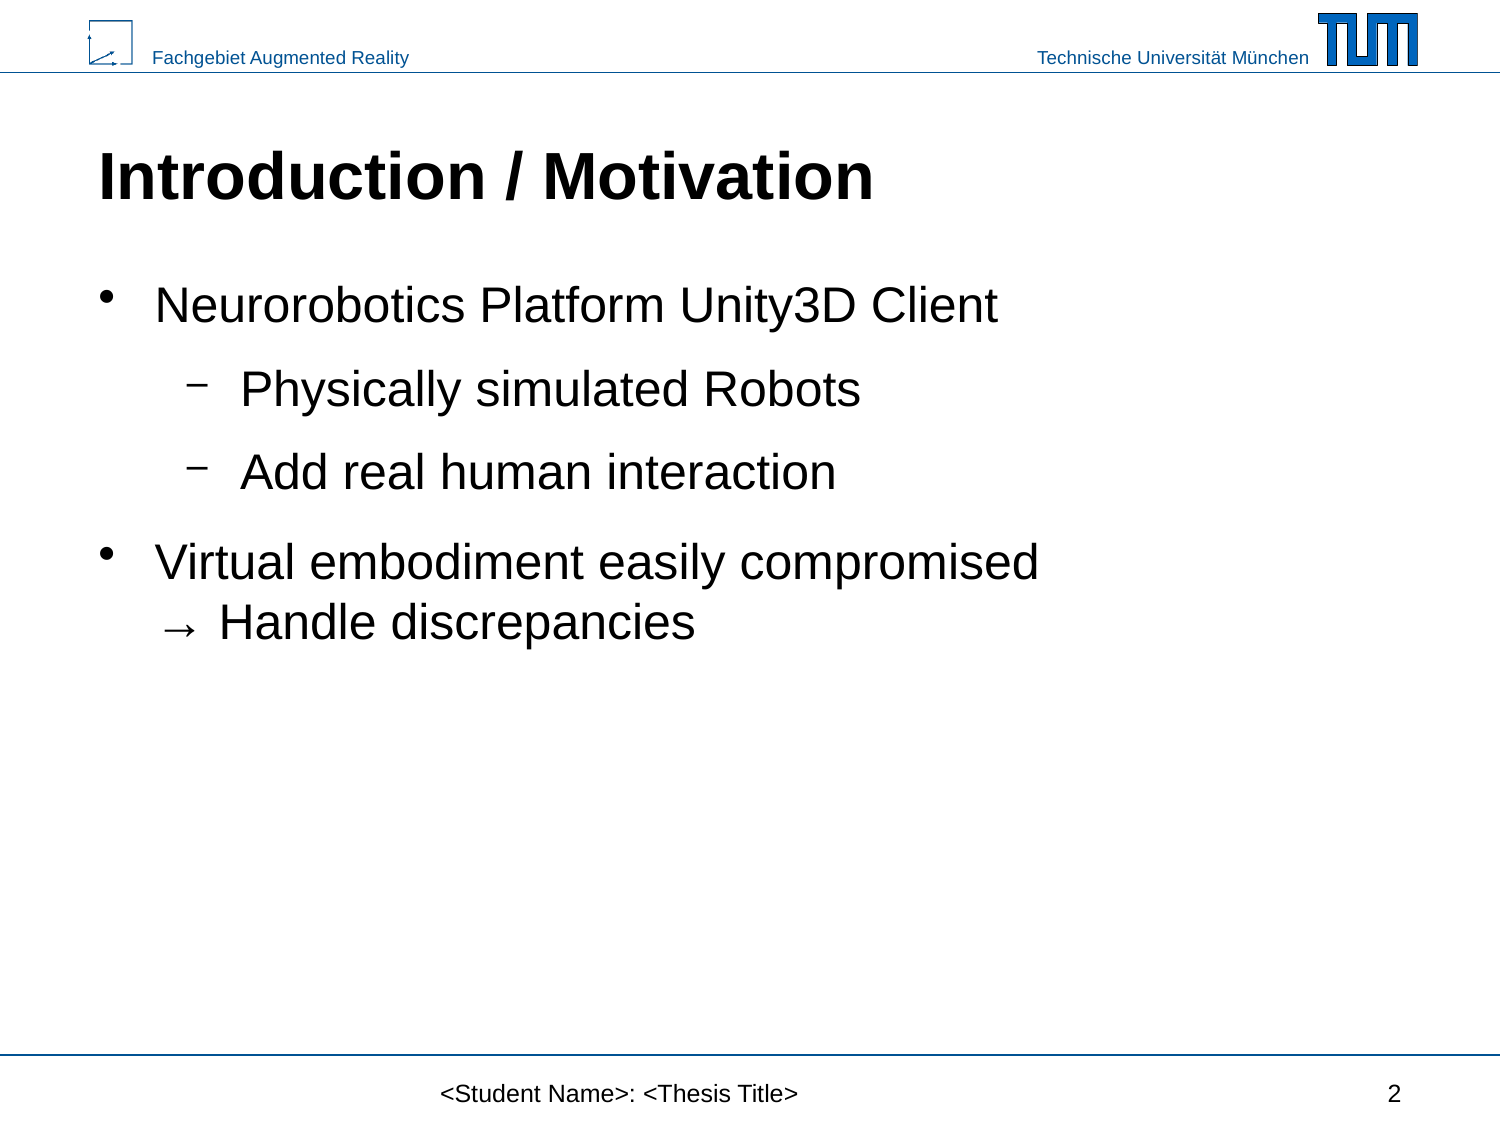

# Introduction / Motivation
Neurorobotics Platform Unity3D Client
Physically simulated Robots
Add real human interaction
Virtual embodiment easily compromised
→ Handle discrepancies
<Student Name>: <Thesis Title>